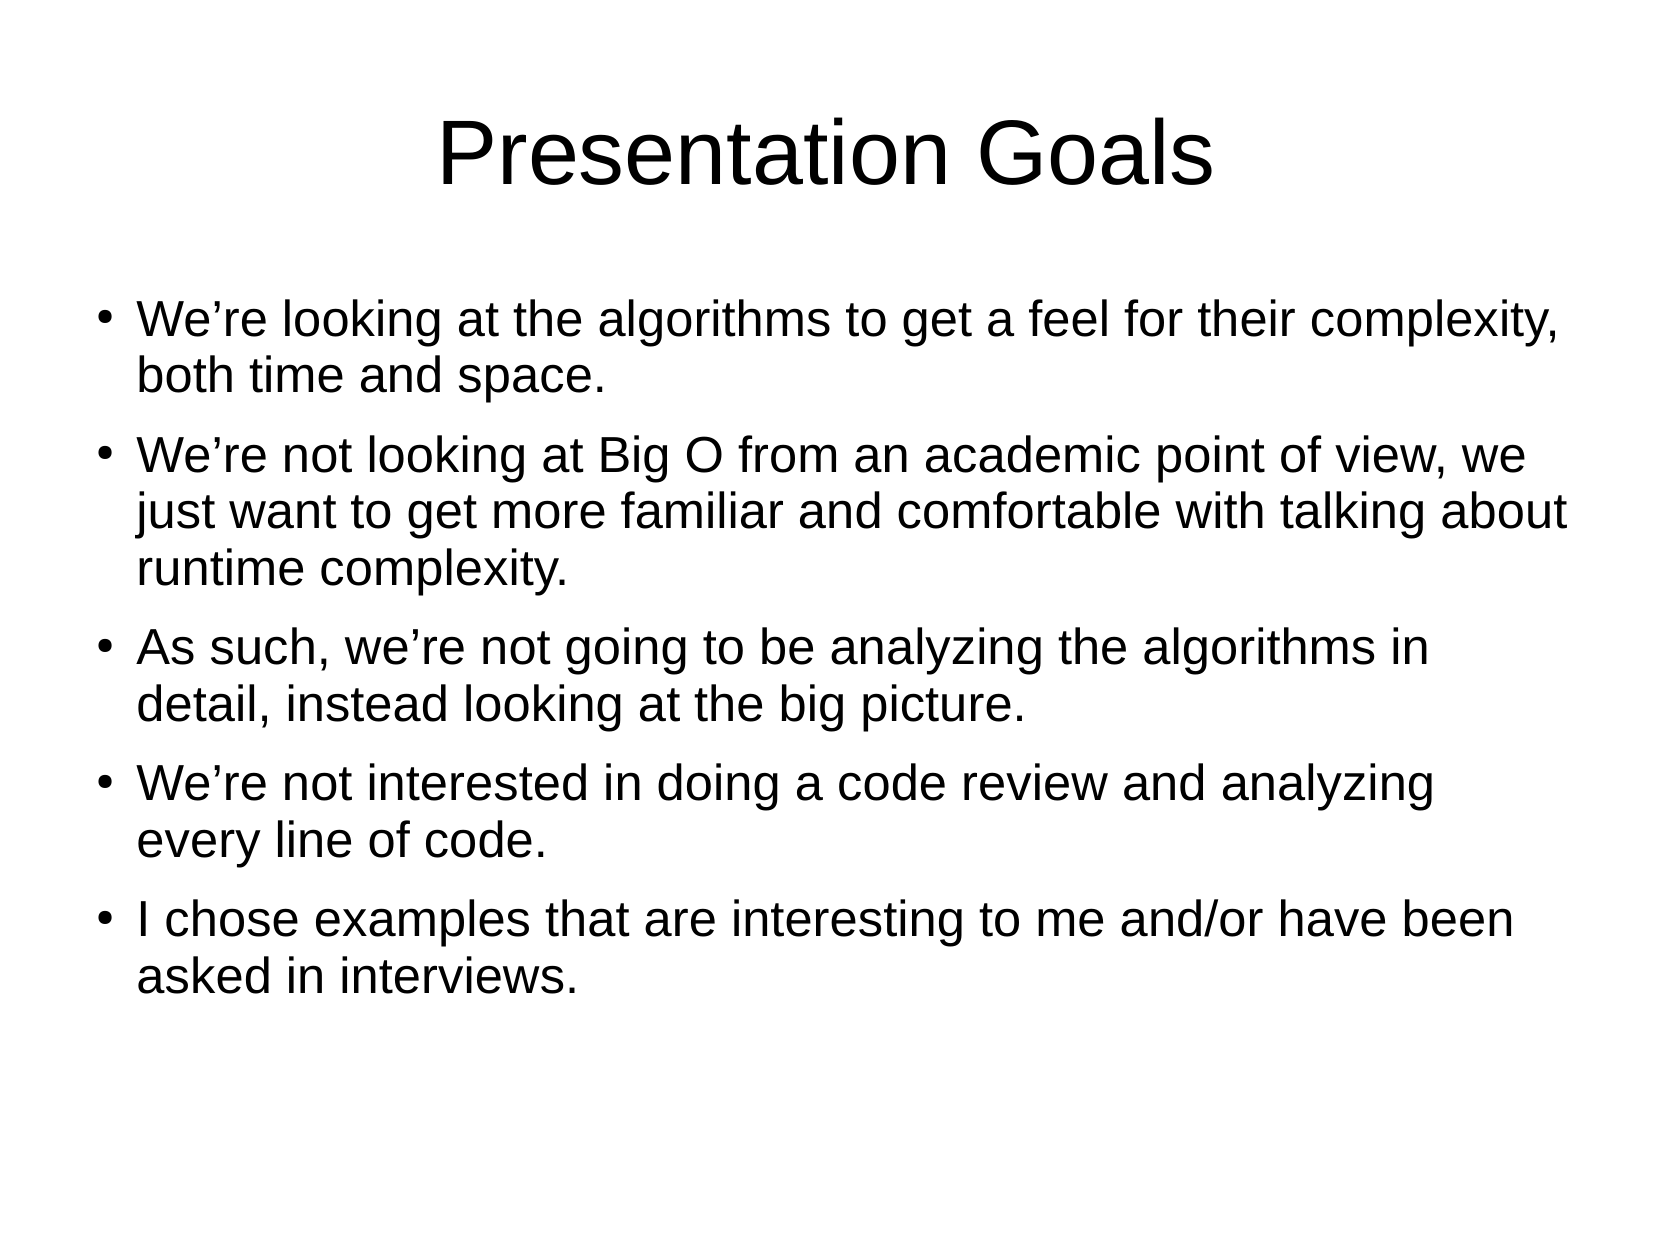

# Presentation Goals
We’re looking at the algorithms to get a feel for their complexity, both time and space.
We’re not looking at Big O from an academic point of view, we just want to get more familiar and comfortable with talking about runtime complexity.
As such, we’re not going to be analyzing the algorithms in detail, instead looking at the big picture.
We’re not interested in doing a code review and analyzing every line of code.
I chose examples that are interesting to me and/or have been asked in interviews.